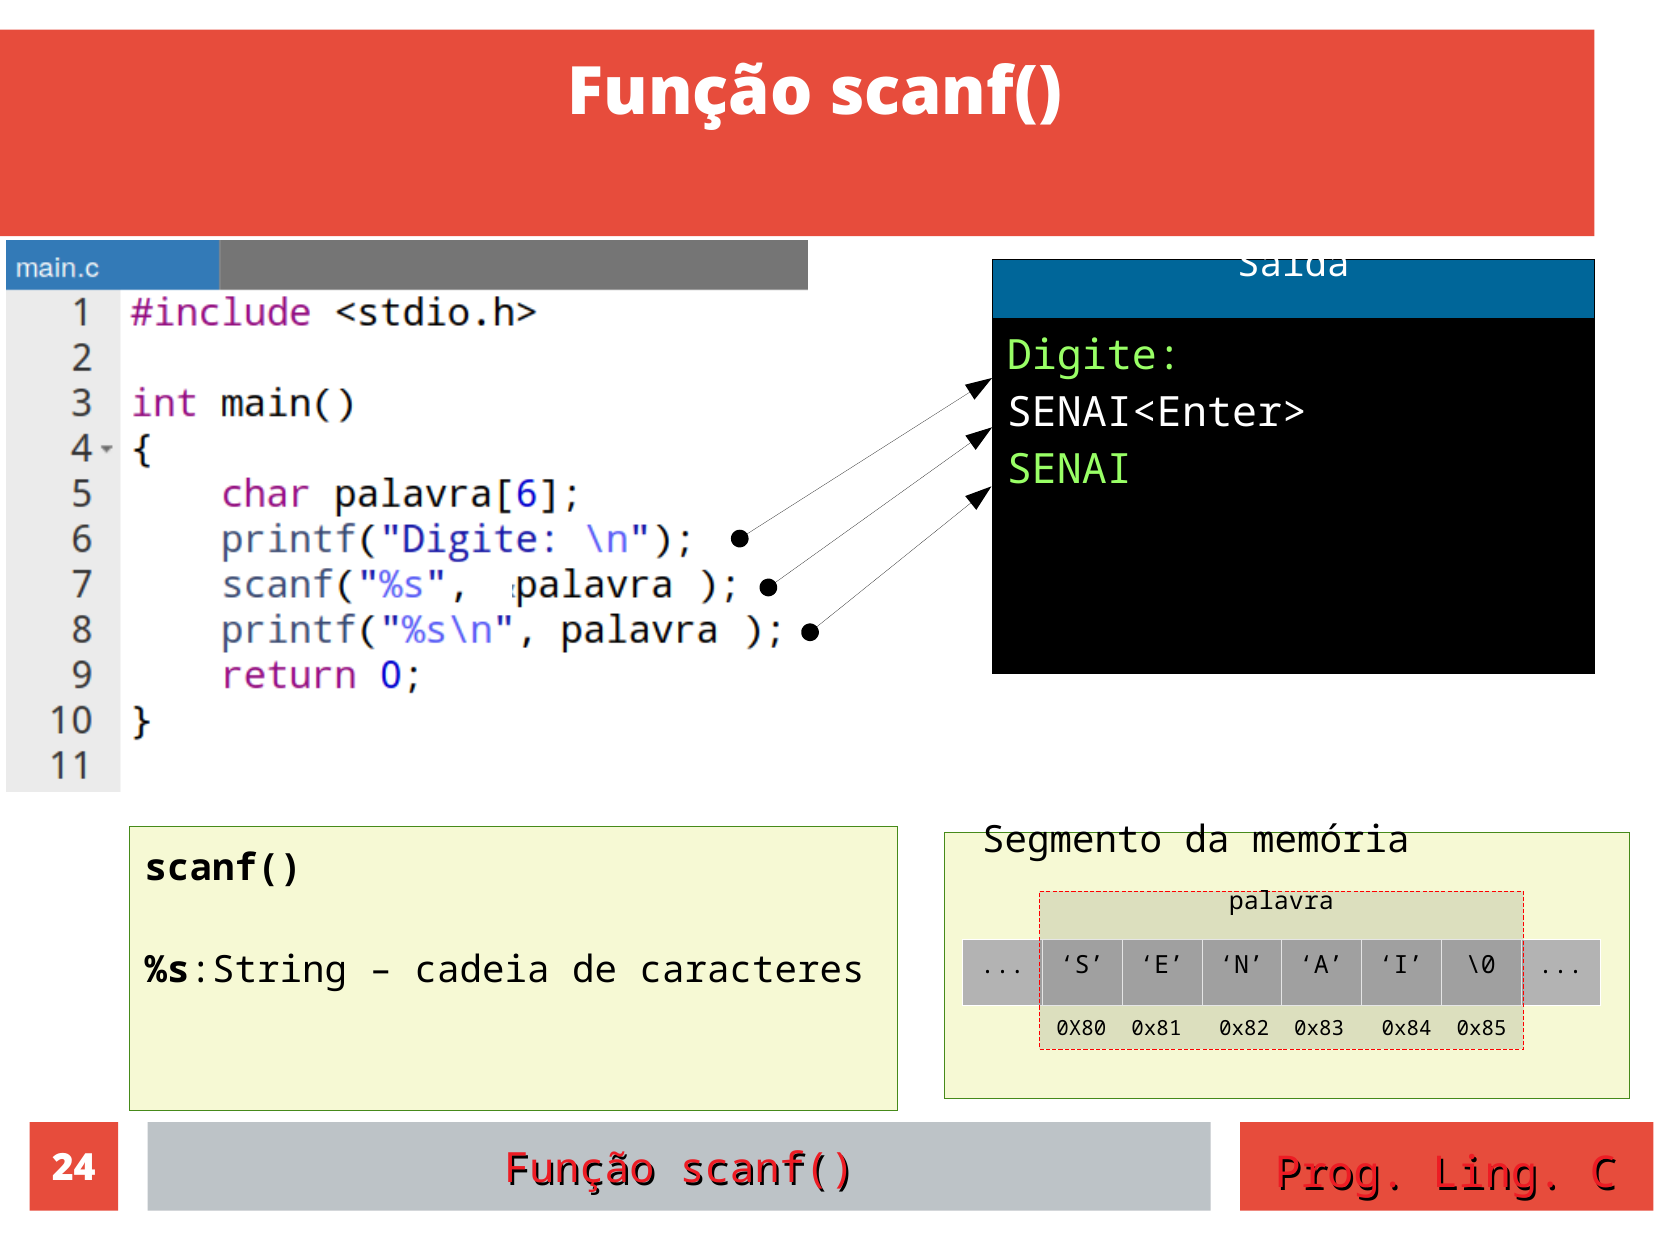

# Função scanf()
Saída
Digite:
SENAI<Enter>
SENAI
scanf()
%s:String – cadeia de caracteres
 Segmento da memória
palavra
 0X80 0x81 0x82 0x83 0x84 0x85
| ... | ‘S’ | ‘E’ | ‘N’ | ‘A’ | ‘I’ | \0 | ... |
| --- | --- | --- | --- | --- | --- | --- | --- |
24
Função scanf()
 Prog. Ling. C